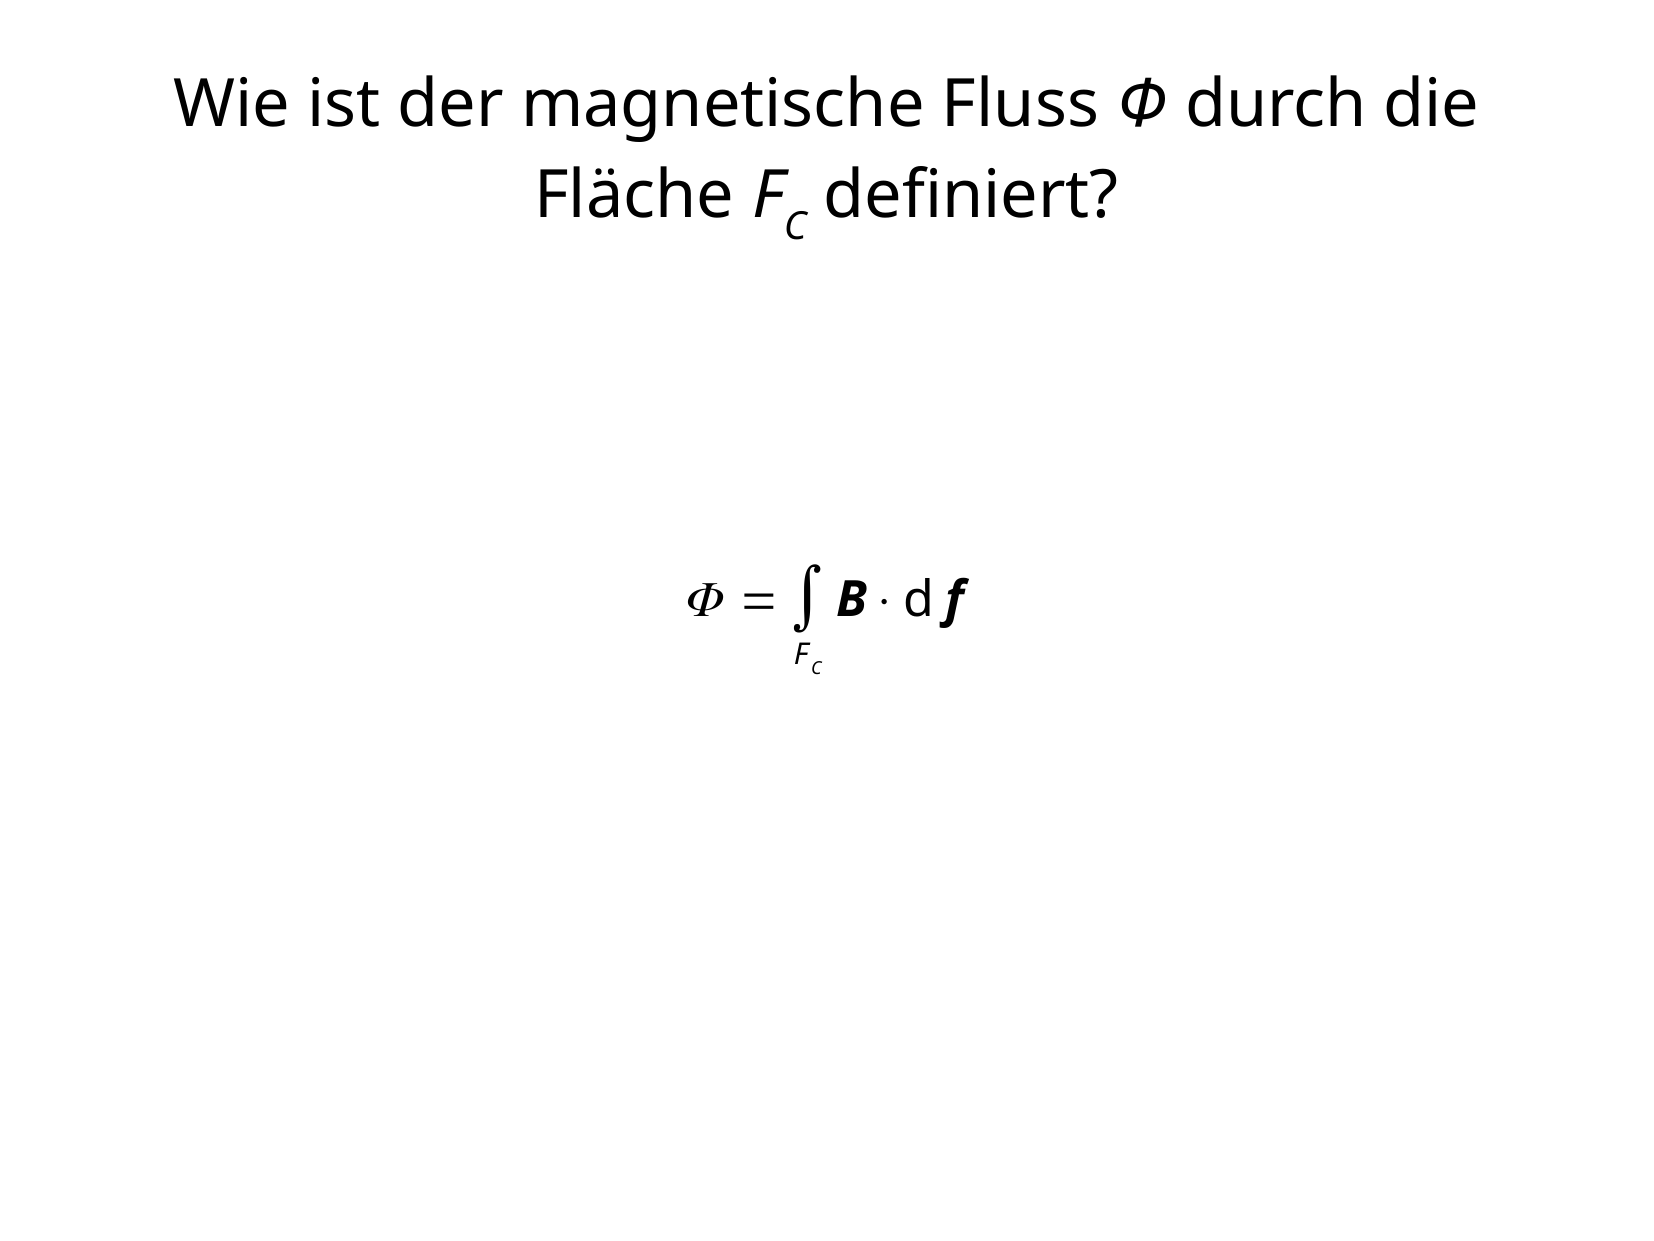

# Wie ist der magnetische Fluss Φ durch die Fläche FC definiert?